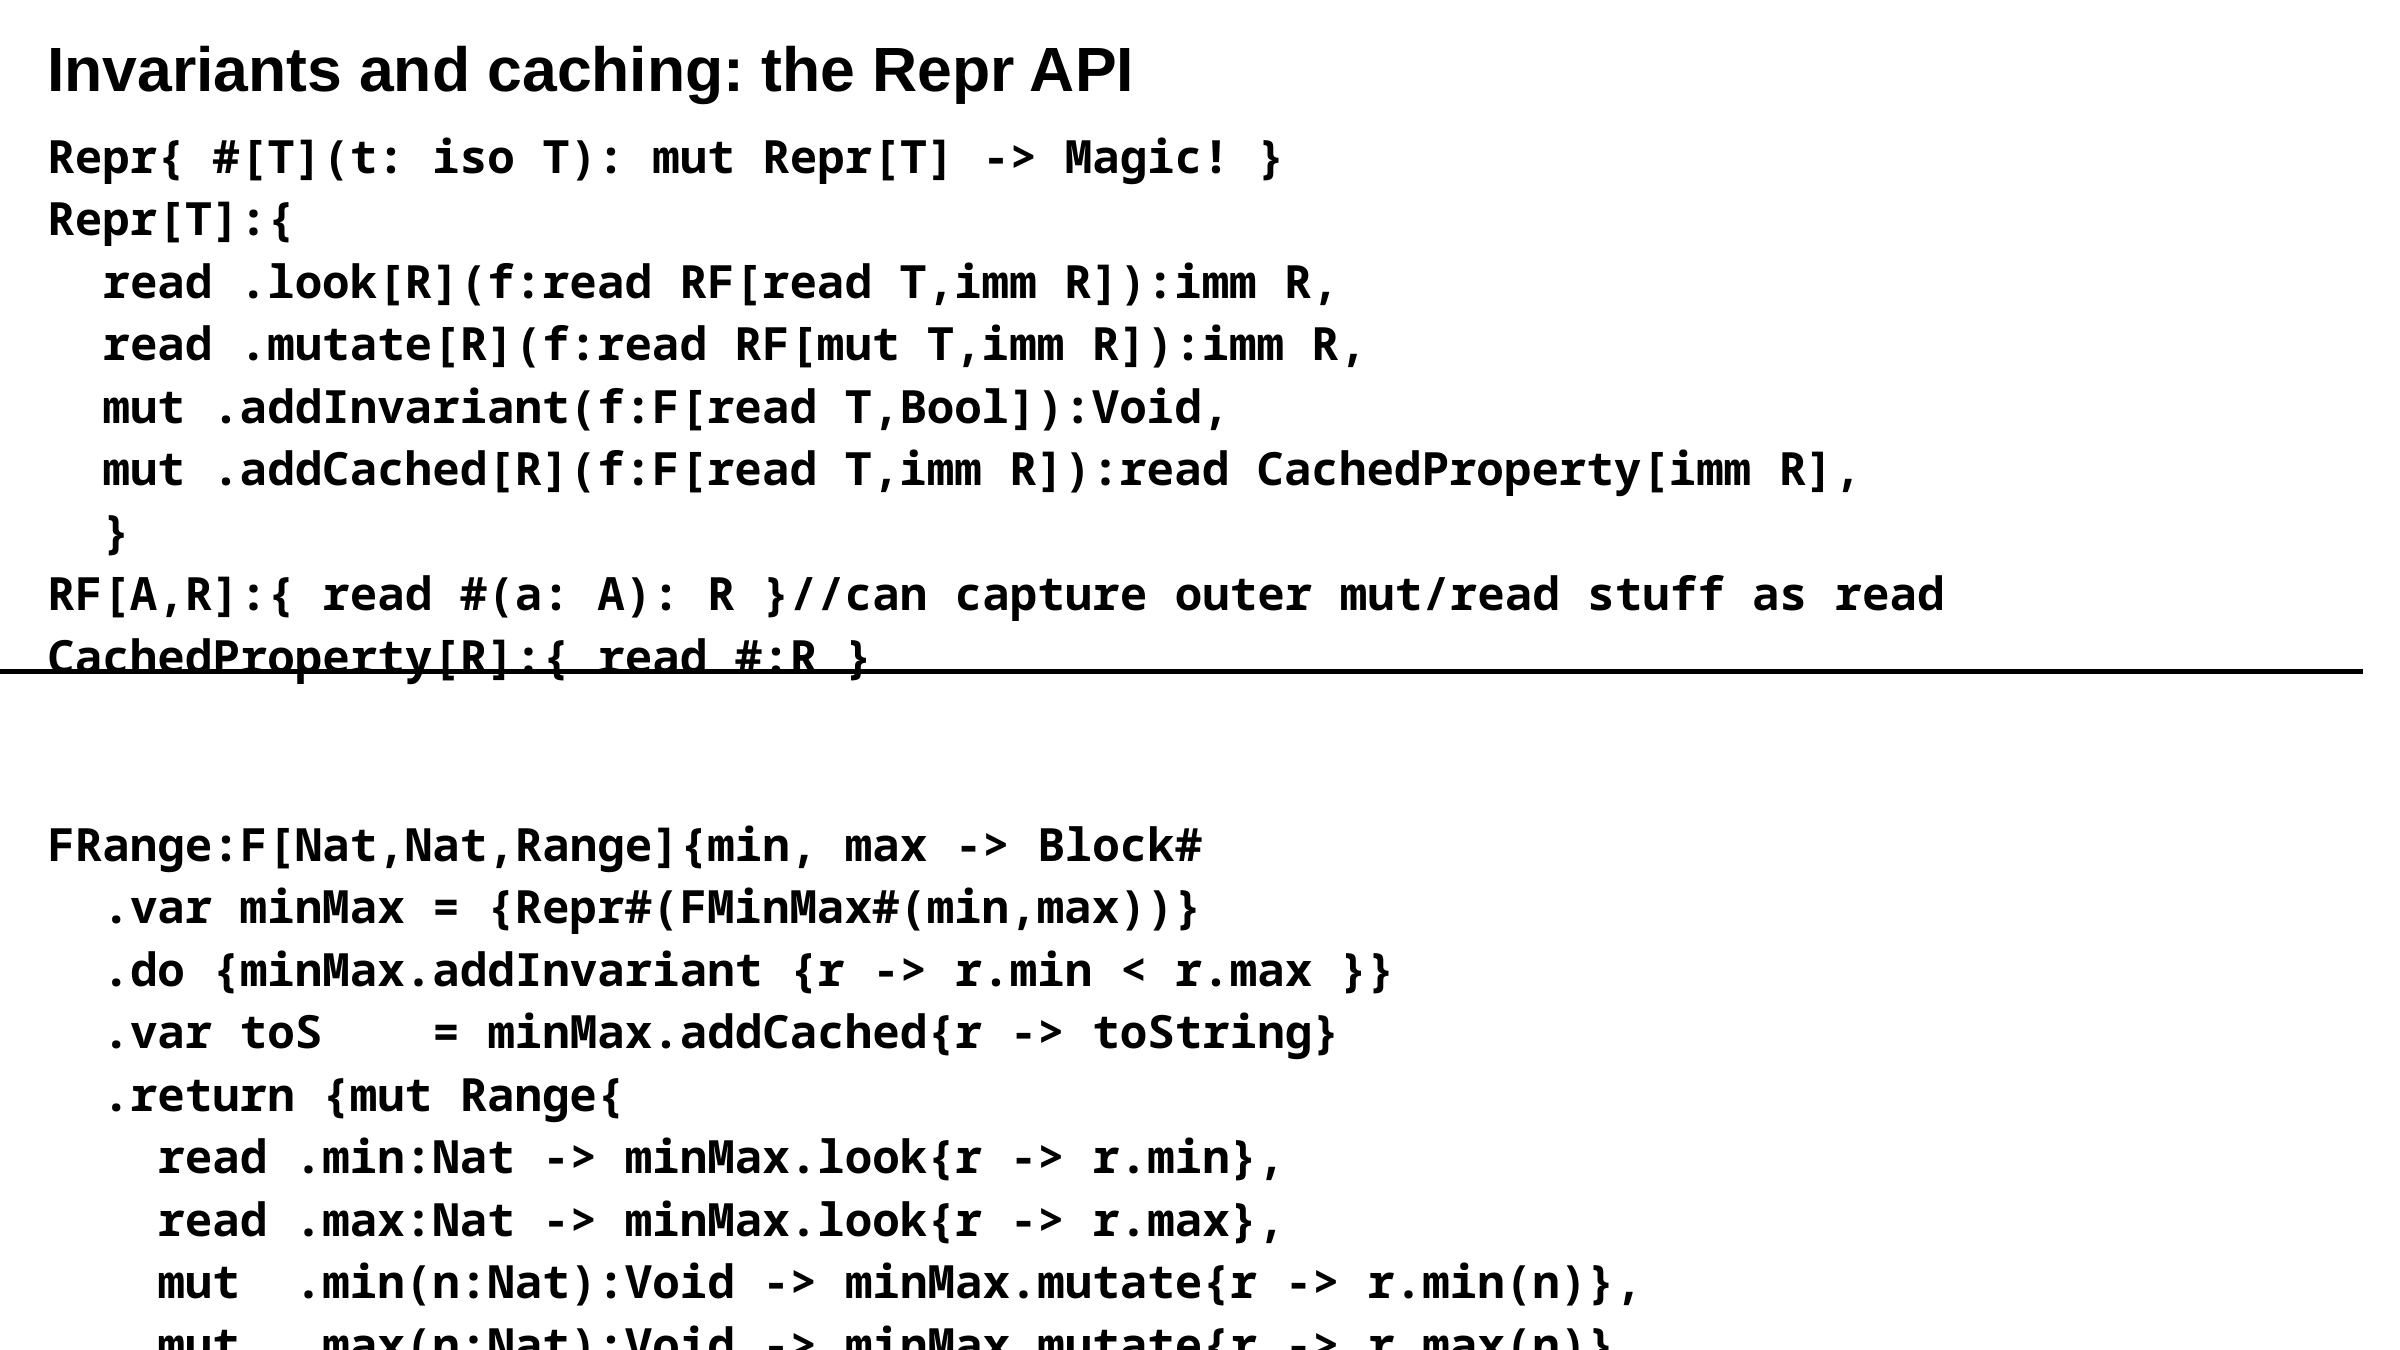

Invariants and caching: the Repr API
Repr{ #[T](t: iso T): mut Repr[T] -> Magic! }
Repr[T]:{
 read .look[R](f:read RF[read T,imm R]):imm R,
 read .mutate[R](f:read RF[mut T,imm R]):imm R,
 mut .addInvariant(f:F[read T,Bool]):Void,
 mut .addCached[R](f:F[read T,imm R]):read CachedProperty[imm R],
 }
RF[A,R]:{ read #(a: A): R }//can capture outer mut/read stuff as read
CachedProperty[R]:{ read #:R }
FRange:F[Nat,Nat,Range]{min, max -> Block#
 .var minMax = {Repr#(FMinMax#(min,max))}
 .do {minMax.addInvariant {r -> r.min < r.max }}
 .var toS = minMax.addCached{r -> toString}
 .return {mut Range{
 read .min:Nat -> minMax.look{r -> r.min},
 read .max:Nat -> minMax.look{r -> r.max},
 mut .min(n:Nat):Void -> minMax.mutate{r -> r.min(n)},
 mut .max(n:Nat):Void -> minMax.mutate{r -> r.max(n)},
 read .toS:Str -> toS# //cached, works thanks to the magic above
 }}
 }